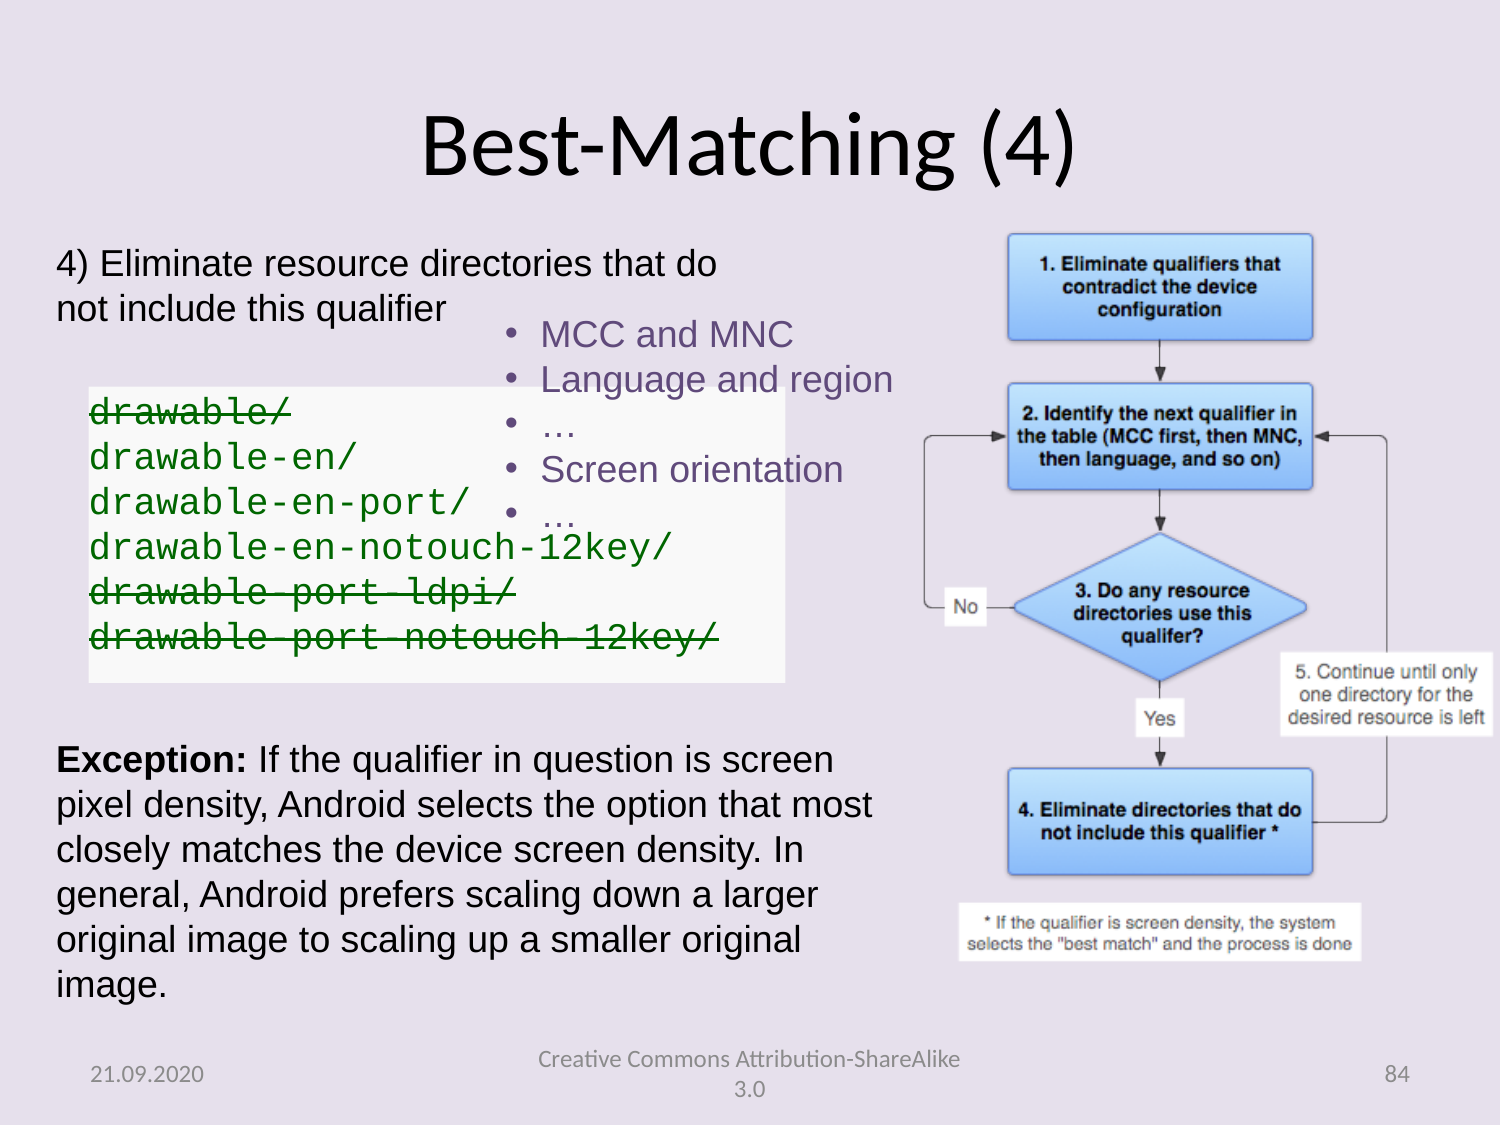

# Best-Matching (4)
4) Eliminate resource directories that do not include this qualifier
MCC and MNC
Language and region
…
Screen orientation
…
drawable/
drawable-en/
drawable-en-port/
drawable-en-notouch-12key/
drawable-port-ldpi/
drawable-port-notouch-12key/
Exception: If the qualifier in question is screen pixel density, Android selects the option that most closely matches the device screen density. In general, Android prefers scaling down a larger original image to scaling up a smaller original image.
21.09.2020
Creative Commons Attribution-ShareAlike 3.0
84